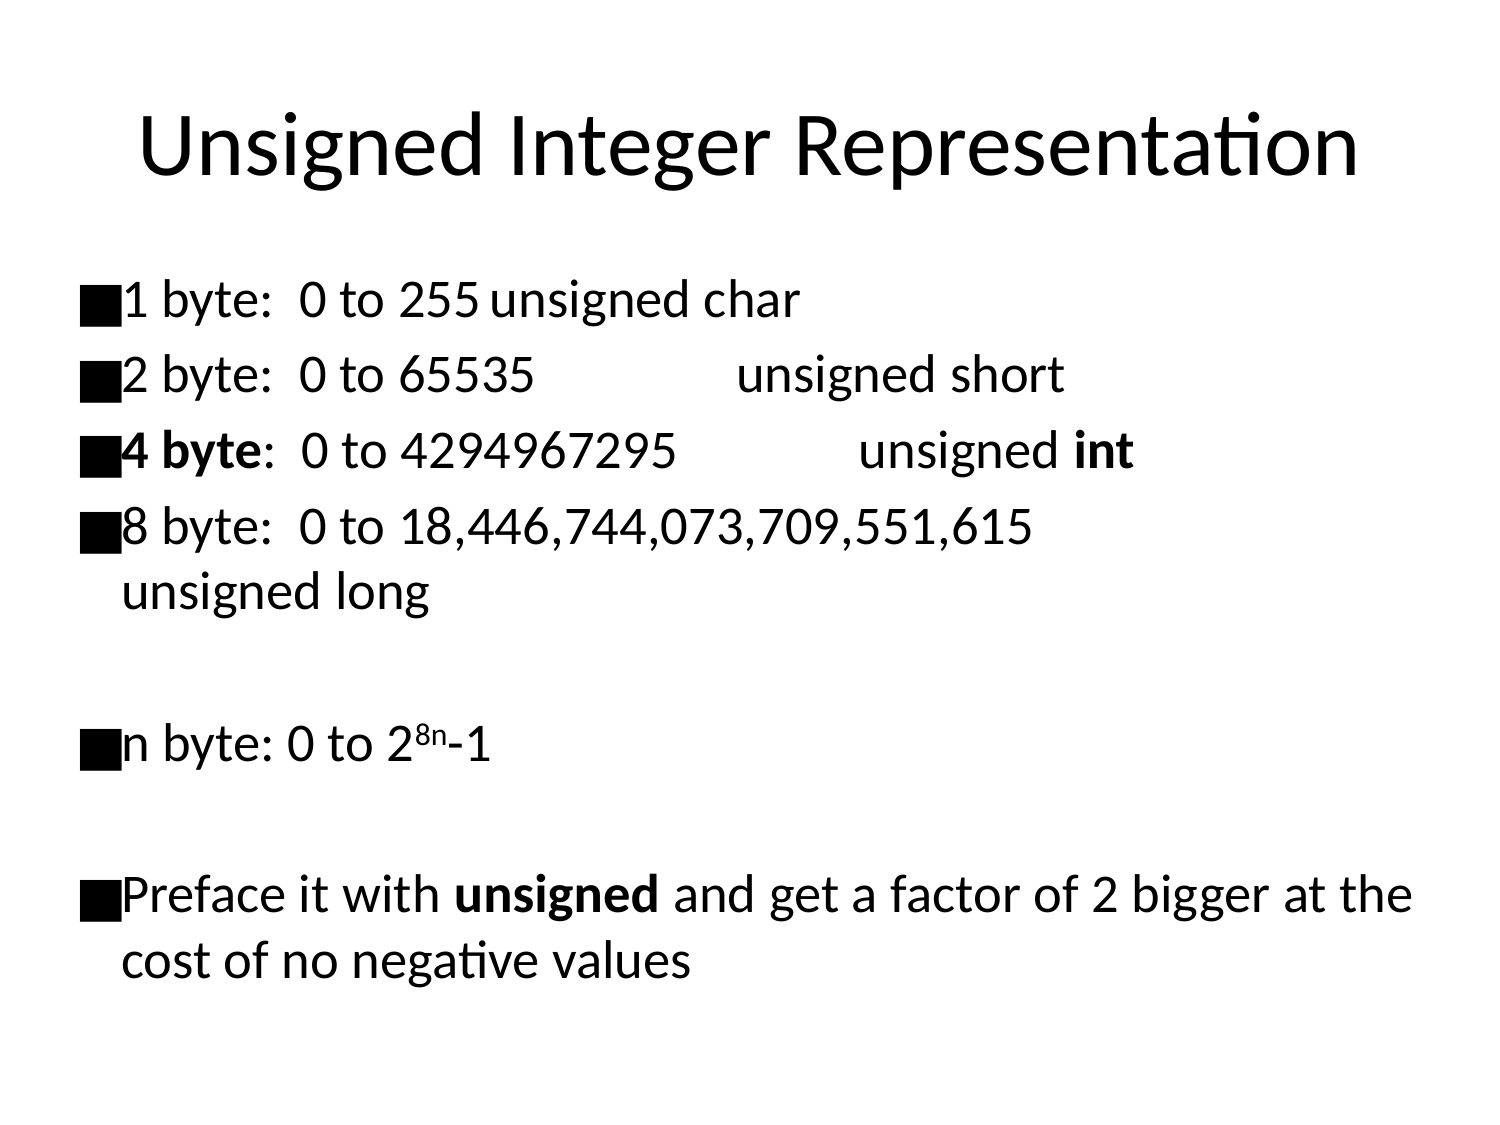

# Unsigned Integer Representation
1 byte: 0 to 255					unsigned char
2 byte: 0 to 65535		 		unsigned short
4 byte: 0 to 4294967295 	unsigned int
8 byte: 0 to 18,446,744,073,709,551,615		 											unsigned long
n byte: 0 to 28n-1
Preface it with unsigned and get a factor of 2 bigger at the cost of no negative values